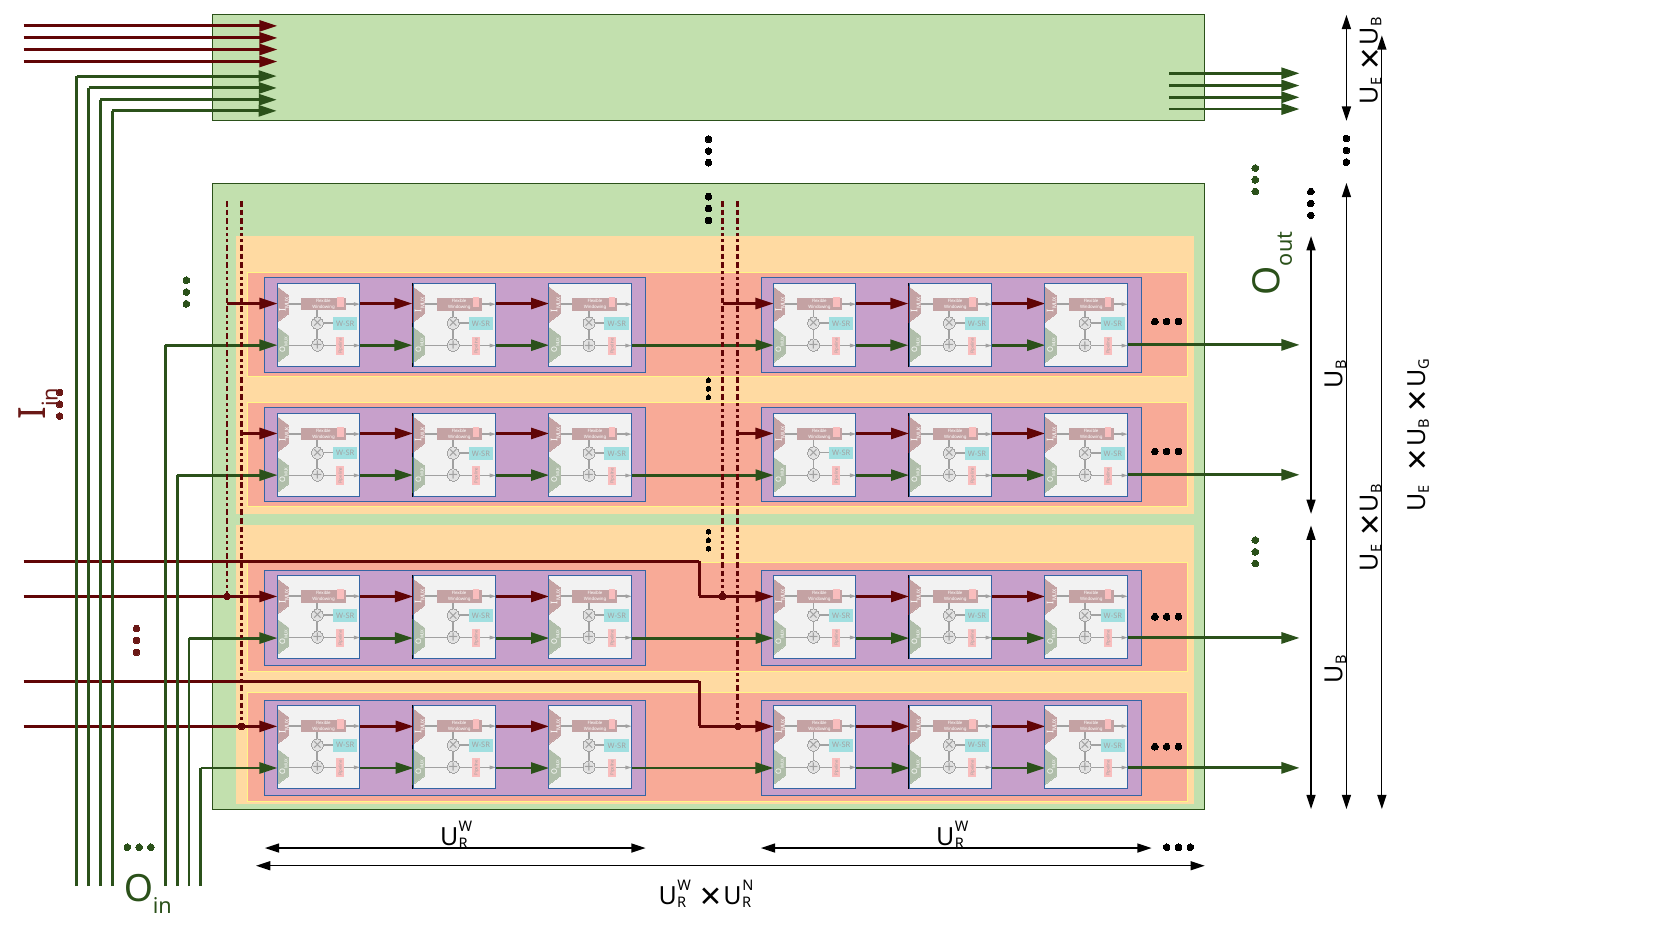

B
U
×
E
U
Oout
Flexible
Windowing
IMUX
×
W-SR
+
OMUX
Pipeline
Flexible
Windowing
IMUX
×
W-SR
+
OMUX
Pipeline
Flexible
Windowing
IMUX
×
W-SR
+
OMUX
Pipeline
Flexible
Windowing
IMUX
×
W-SR
+
OMUX
Pipeline
Flexible
Windowing
IMUX
×
W-SR
+
OMUX
Pipeline
Flexible
Windowing
IMUX
×
W-SR
+
OMUX
Pipeline
G
U
B
U
Iin
×
B
U
Flexible
Windowing
IMUX
×
W-SR
+
OMUX
Pipeline
Flexible
Windowing
IMUX
×
W-SR
+
OMUX
Pipeline
Flexible
Windowing
IMUX
×
W-SR
+
OMUX
Pipeline
Flexible
Windowing
IMUX
×
W-SR
+
OMUX
Pipeline
Flexible
Windowing
IMUX
×
W-SR
+
OMUX
Pipeline
Flexible
Windowing
IMUX
×
W-SR
+
OMUX
Pipeline
×
B
U
E
U
×
E
U
Flexible
Windowing
IMUX
×
W-SR
+
OMUX
Pipeline
Flexible
Windowing
IMUX
×
W-SR
+
OMUX
Pipeline
Flexible
Windowing
IMUX
×
W-SR
+
OMUX
Pipeline
Flexible
Windowing
IMUX
×
W-SR
+
OMUX
Pipeline
Flexible
Windowing
IMUX
×
W-SR
+
OMUX
Pipeline
Flexible
Windowing
IMUX
×
W-SR
+
OMUX
Pipeline
B
U
Flexible
Windowing
IMUX
×
W-SR
+
OMUX
Pipeline
Flexible
Windowing
IMUX
×
W-SR
+
OMUX
Pipeline
Flexible
Windowing
IMUX
×
W-SR
+
OMUX
Pipeline
Flexible
Windowing
IMUX
×
W-SR
+
OMUX
Pipeline
Flexible
Windowing
IMUX
×
W-SR
+
OMUX
Pipeline
Flexible
Windowing
IMUX
×
W-SR
+
OMUX
Pipeline
W
U
R
W
U
R
Oin
×
W
U
R
N
U
R